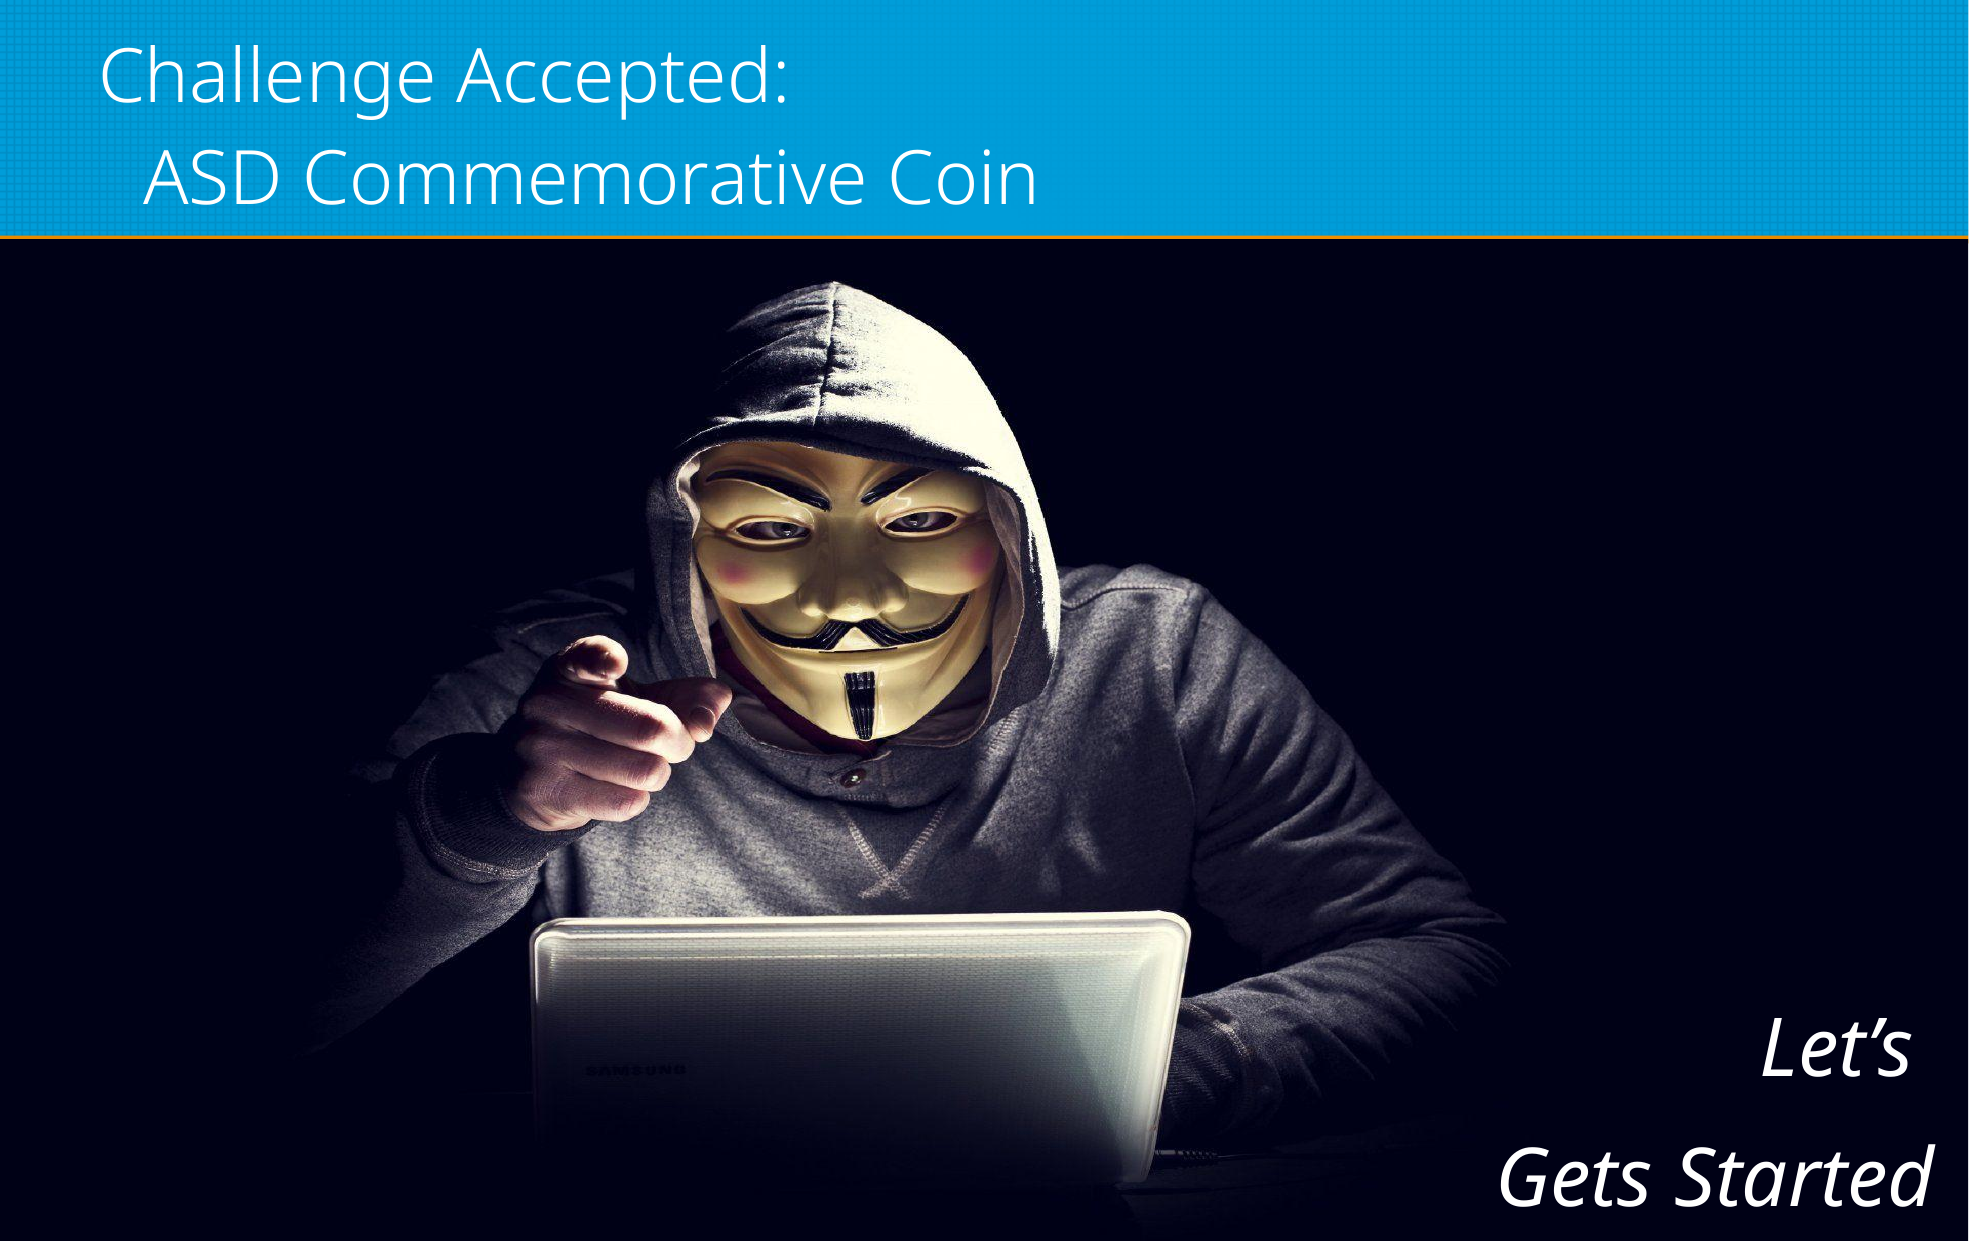

# Challenge Accepted: ASD Commemorative Coin
Let’s
Gets Started